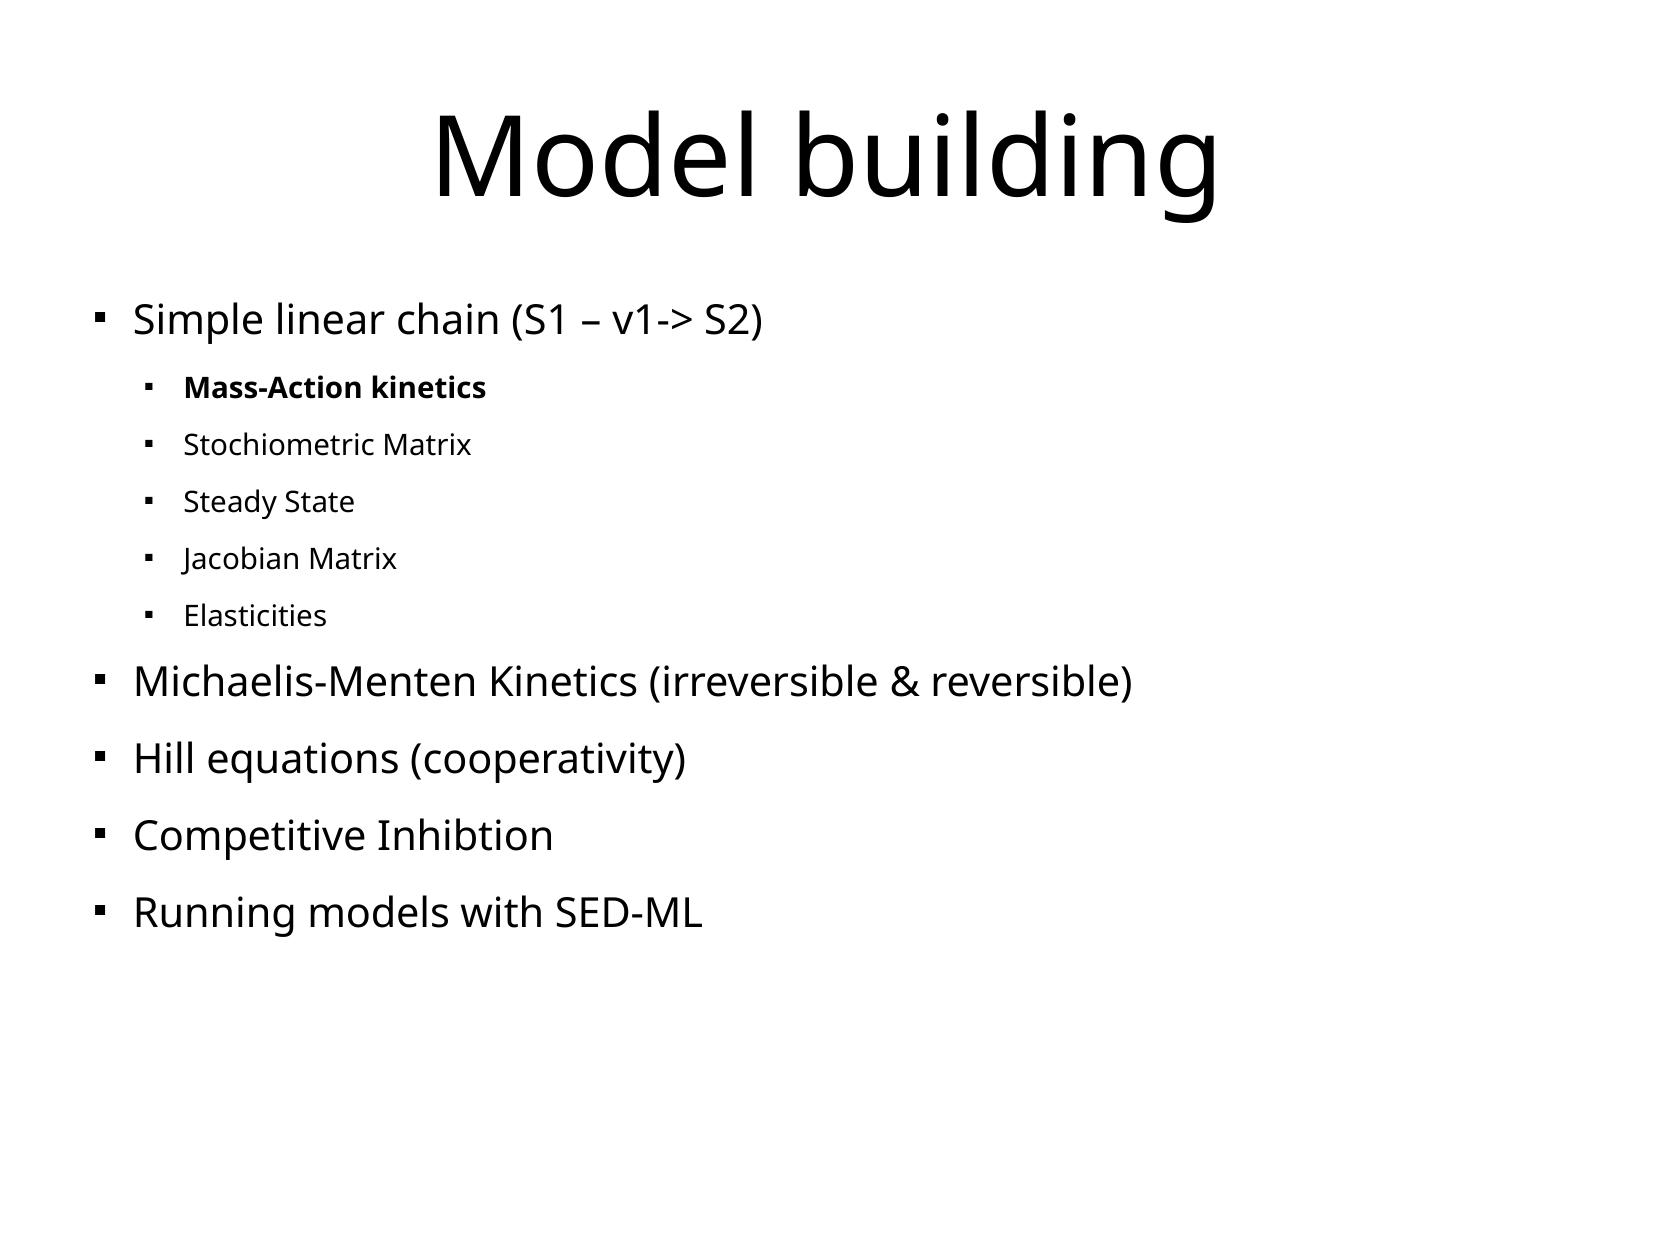

# Model building
Simple linear chain (S1 – v1-> S2)
Mass-Action kinetics
Stochiometric Matrix
Steady State
Jacobian Matrix
Elasticities
Michaelis-Menten Kinetics (irreversible & reversible)
Hill equations (cooperativity)
Competitive Inhibtion
Running models with SED-ML